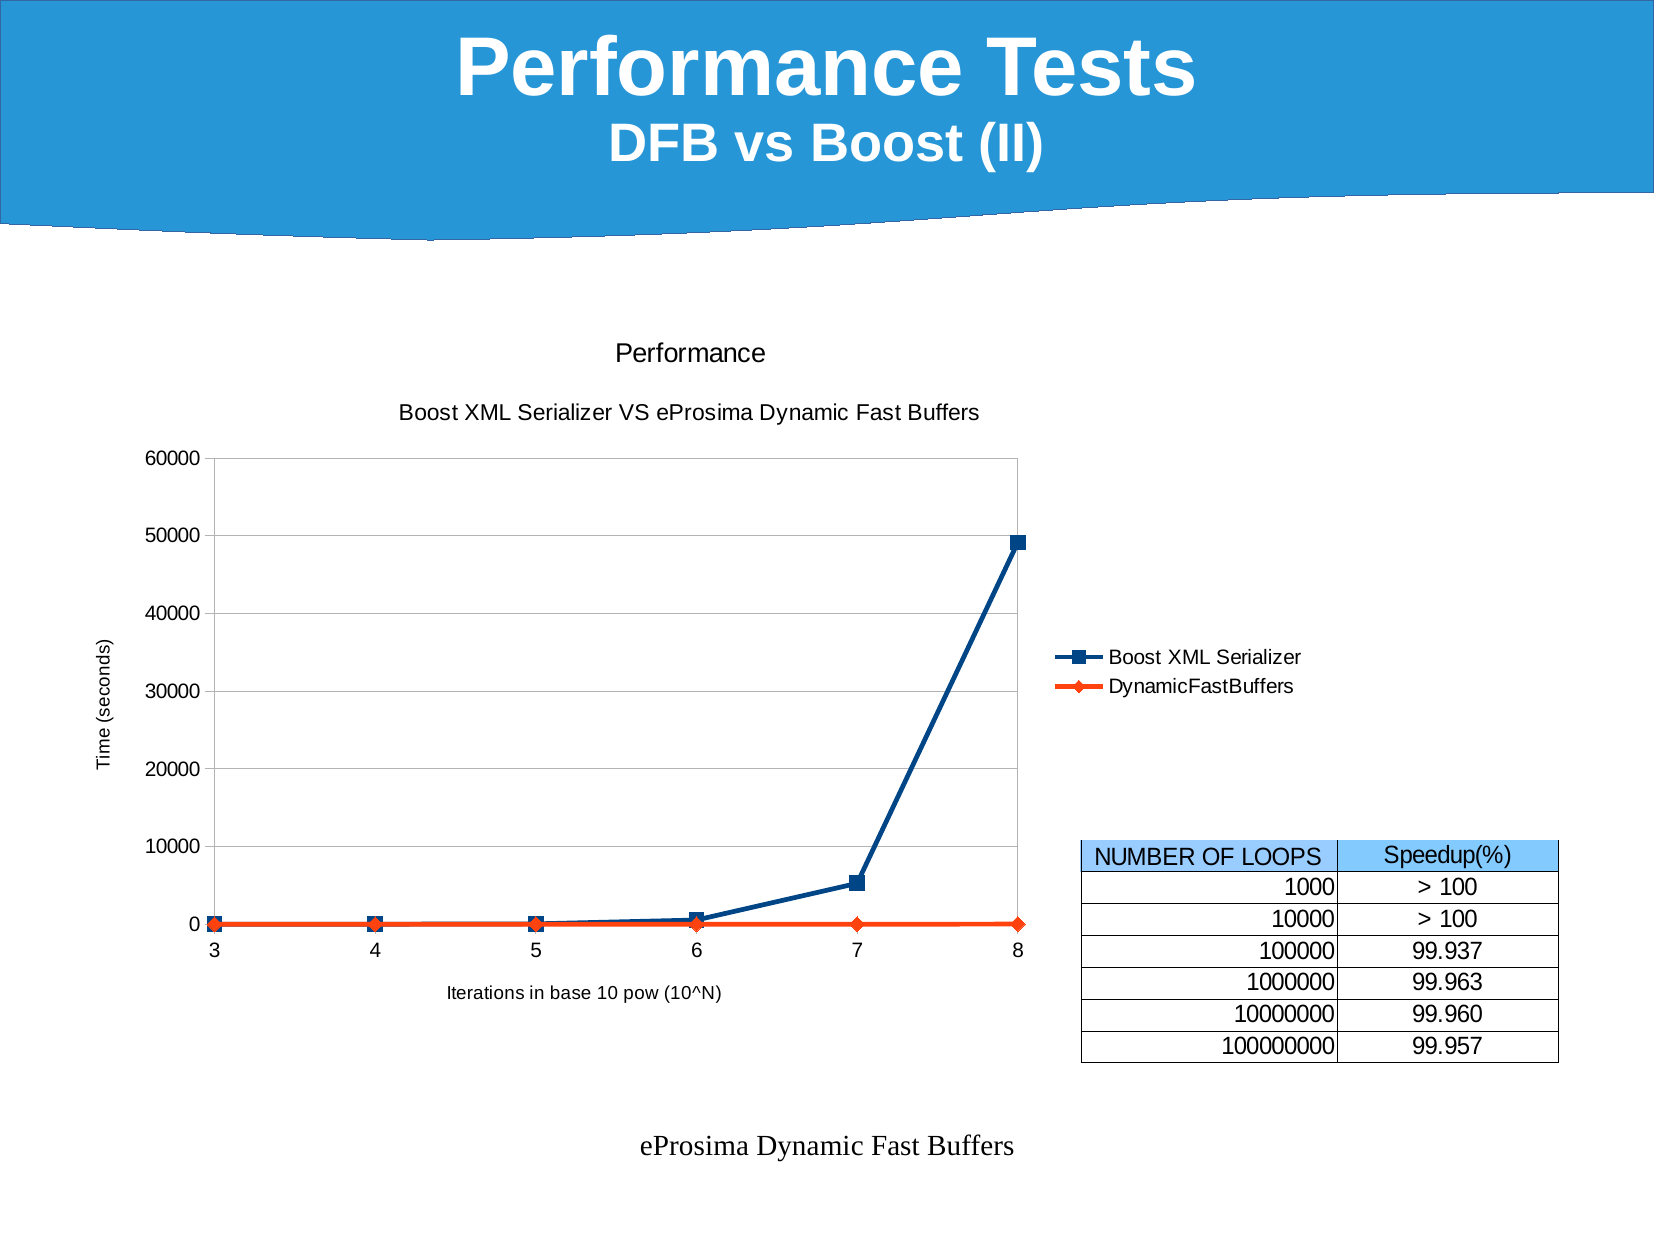

Performance Tests
DFB vs Boost (II)
### Chart: Performance
Boost XML Serializer VS eProsima Dynamic Fast Buffers
| Category | Boost XML Serializer | DynamicFastBuffers |
|---|---|---|
| 3 | 0.499203 | 0.0 |
| 4 | 4.63323 | 0.0 |
| 5 | 49.592718 | 0.0312 |
| 6 | 542.93028 | 0.202801 |
| 7 | 5267.35744 | 2.090413 |
| 8 | 49148.378905 | 20.950934 |
eProsima Dynamic Fast Buffers